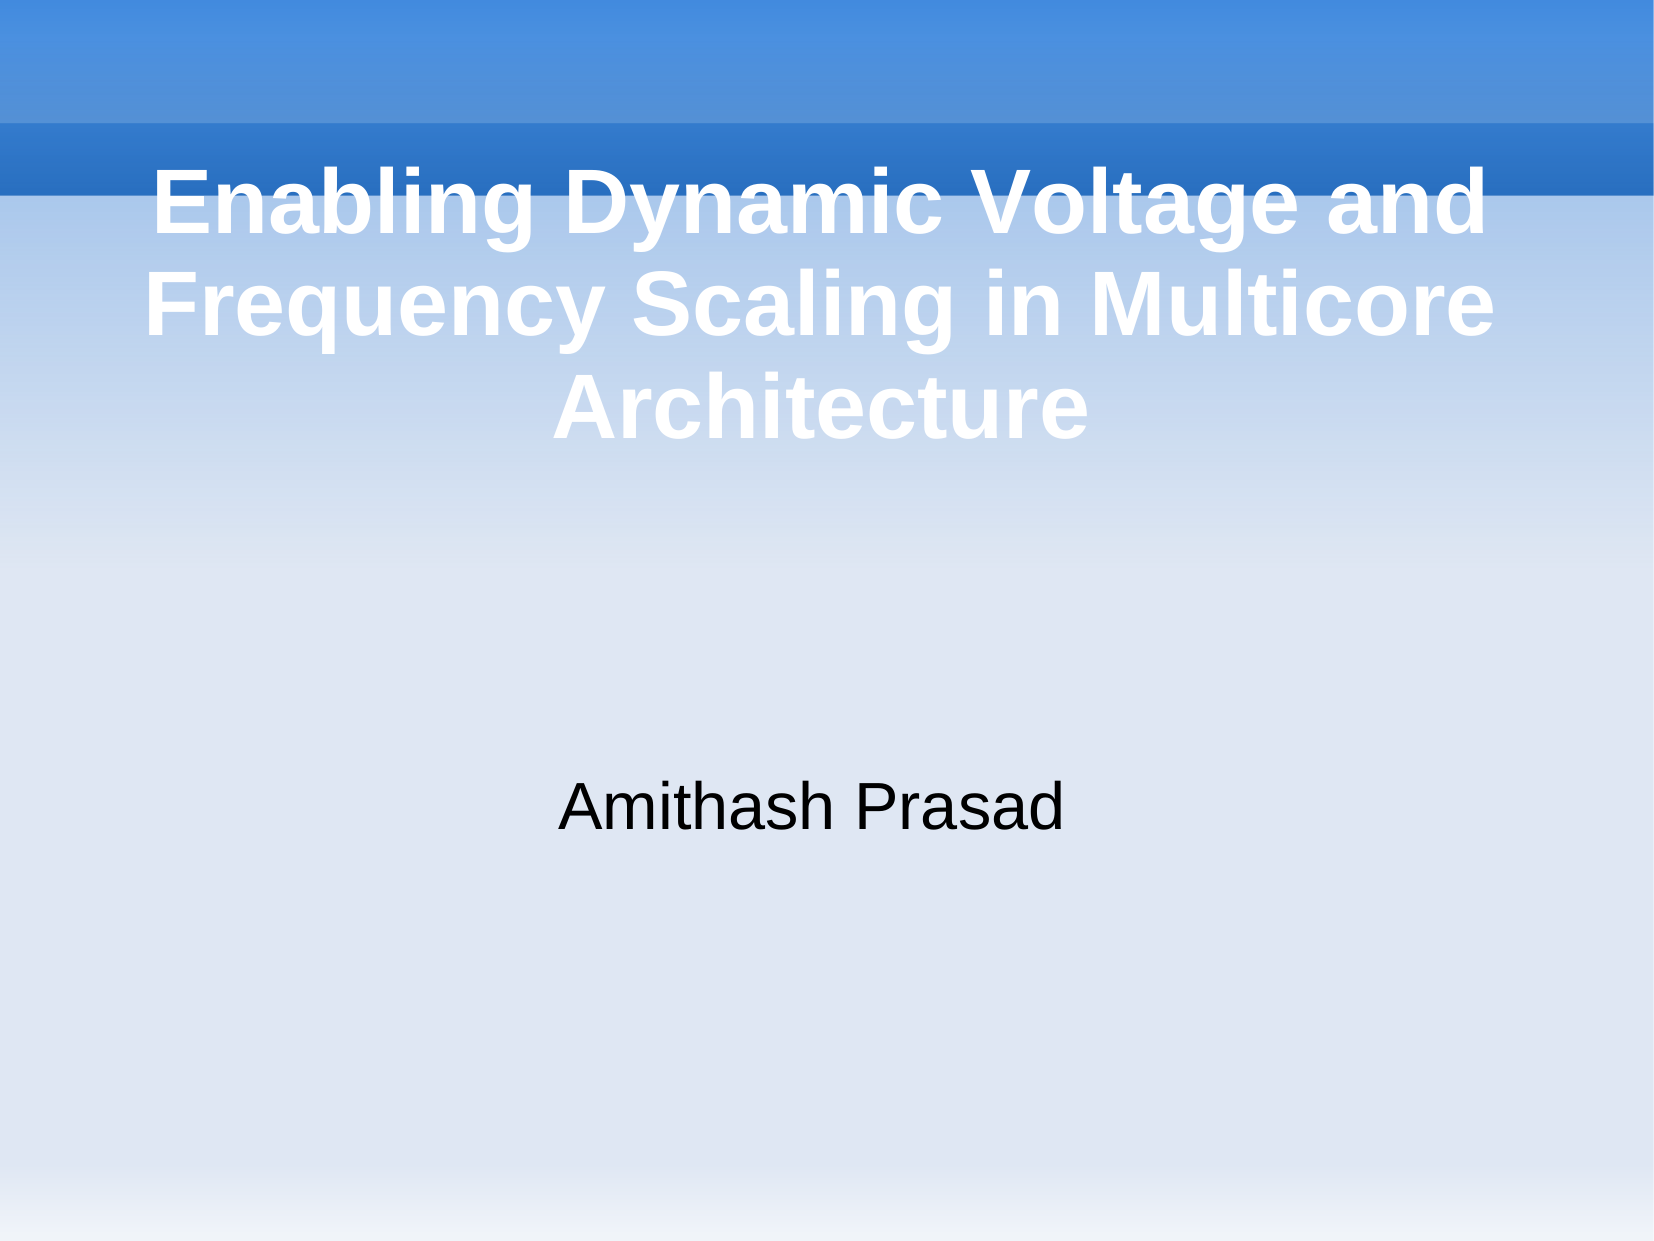

# Enabling Dynamic Voltage and Frequency Scaling in Multicore Architecture
Amithash Prasad